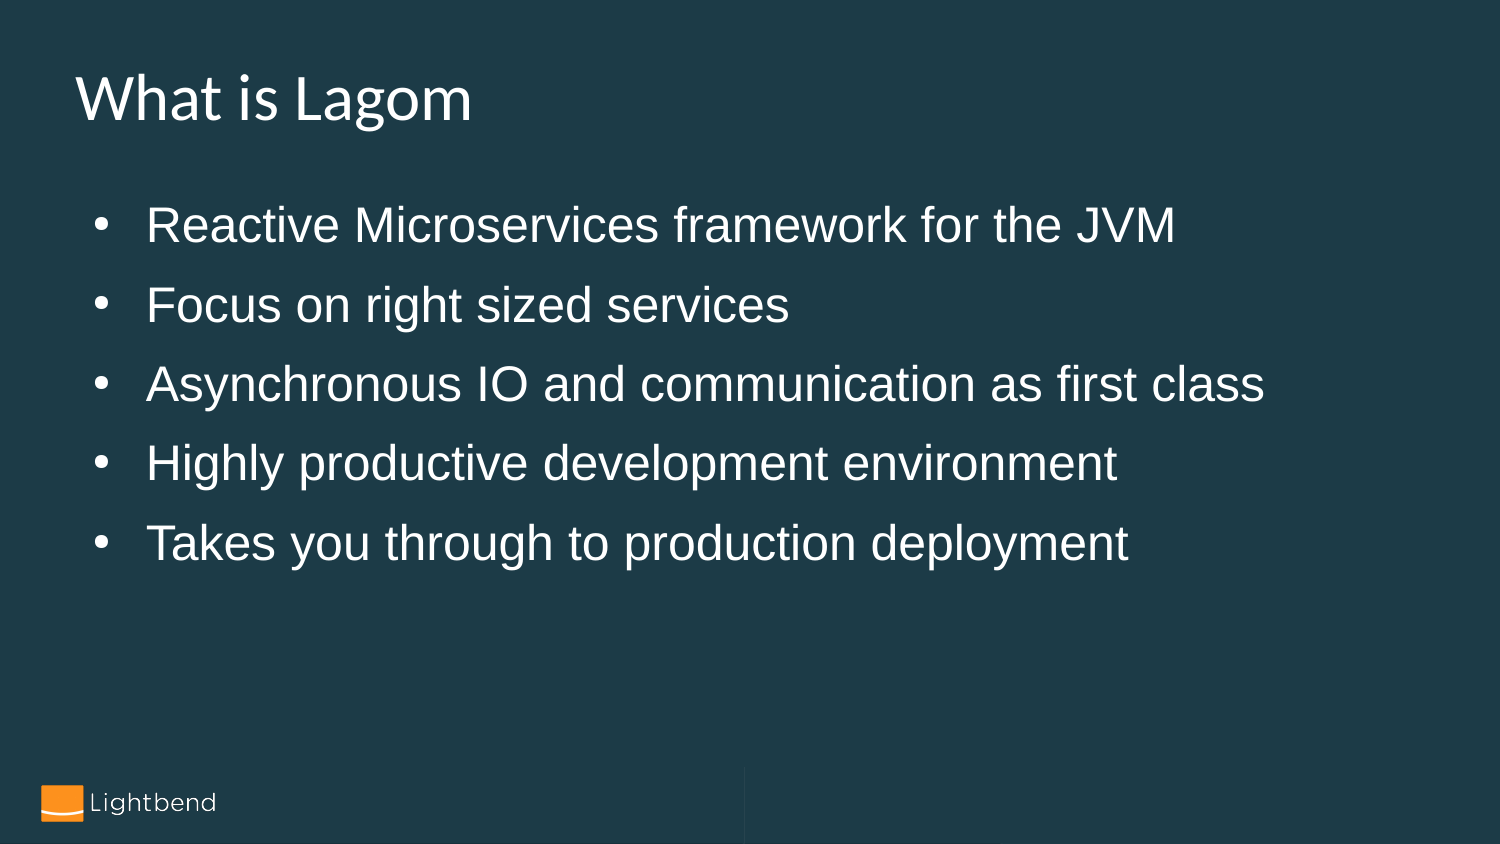

# What is Lagom
Reactive Microservices framework for the JVM
Focus on right sized services
Asynchronous IO and communication as first class
Highly productive development environment
Takes you through to production deployment